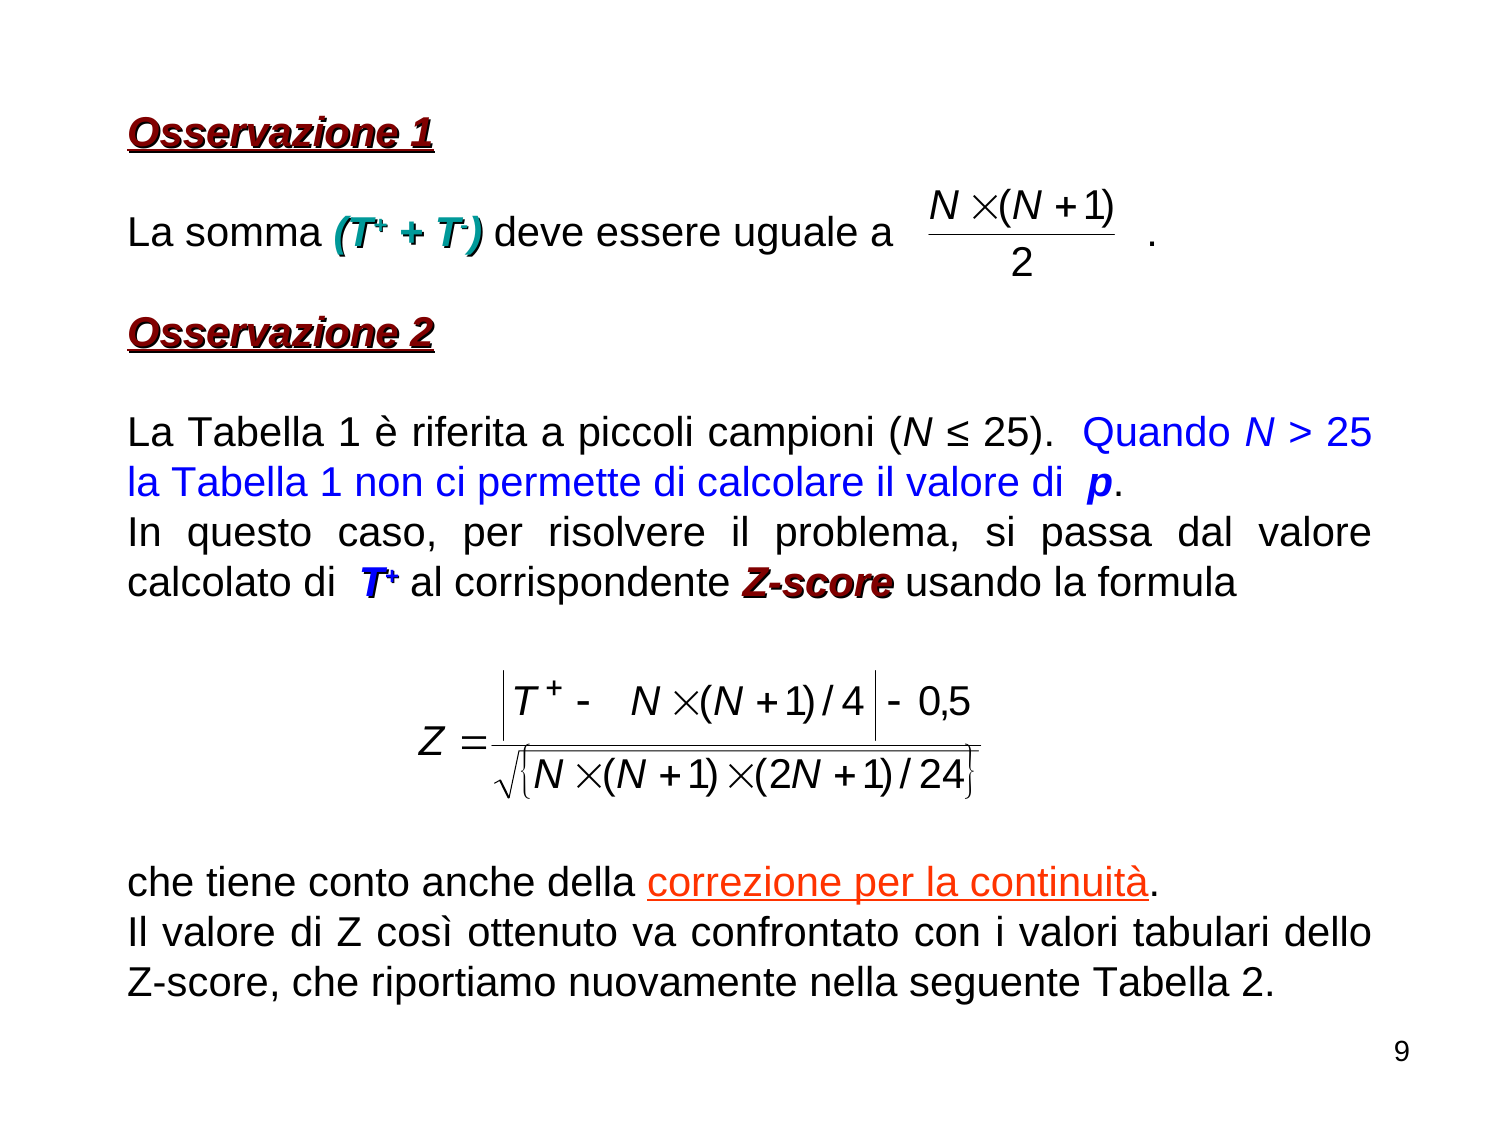

Osservazione 1
La somma (T+ + T-) deve essere uguale a .
Osservazione 2
La Tabella 1 è riferita a piccoli campioni (N ≤ 25). Quando N > 25 la Tabella 1 non ci permette di calcolare il valore di p.
In questo caso, per risolvere il problema, si passa dal valore calcolato di T+ al corrispondente Z-score usando la formula
che tiene conto anche della correzione per la continuità.
Il valore di Z così ottenuto va confrontato con i valori tabulari dello Z-score, che riportiamo nuovamente nella seguente Tabella 2.